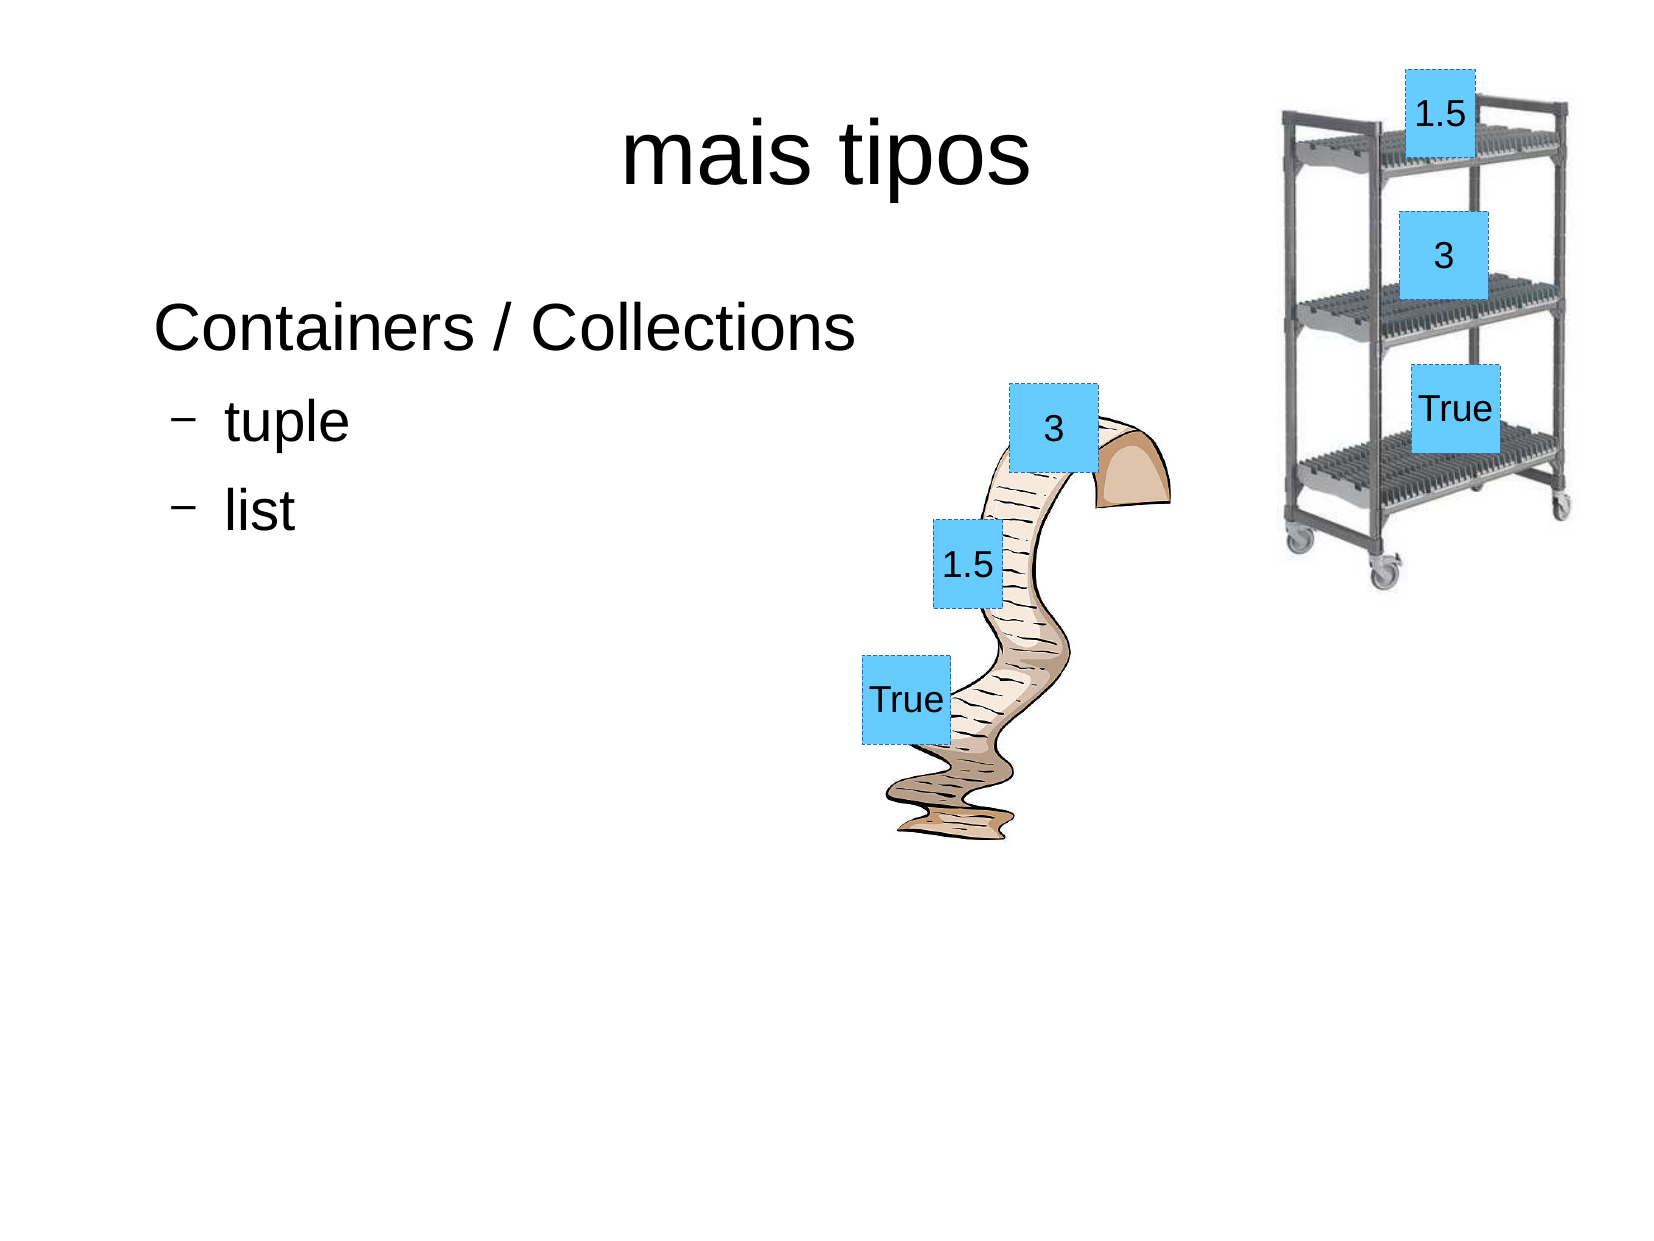

# mais tipos
1.5
3
True
Containers / Collections
tuple
list
3
1.5
True